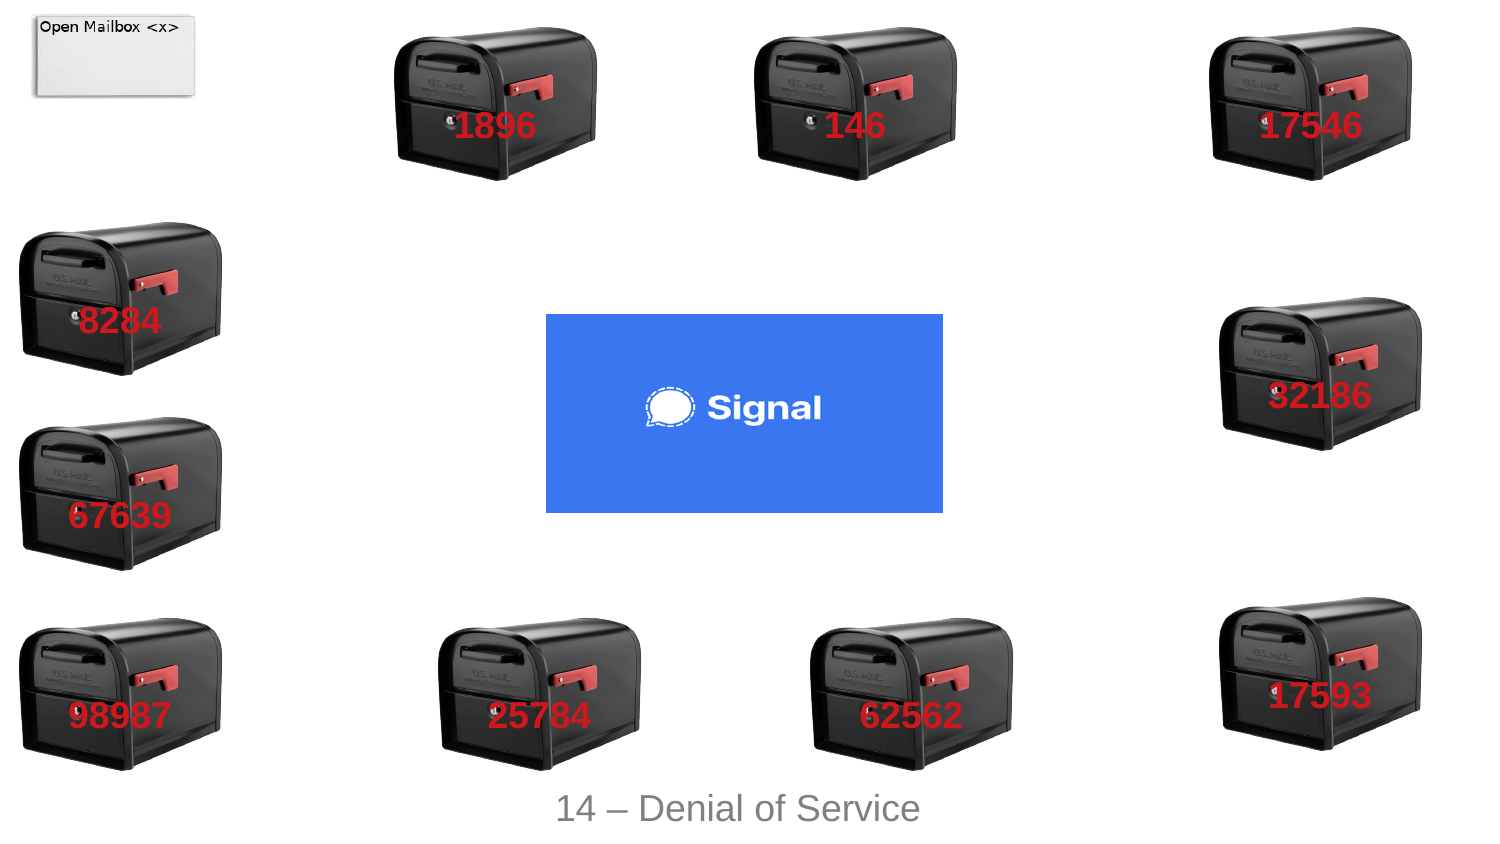

1896
146
17546
8284
32186
67639
17593
98987
25784
62562
14 – Denial of Service